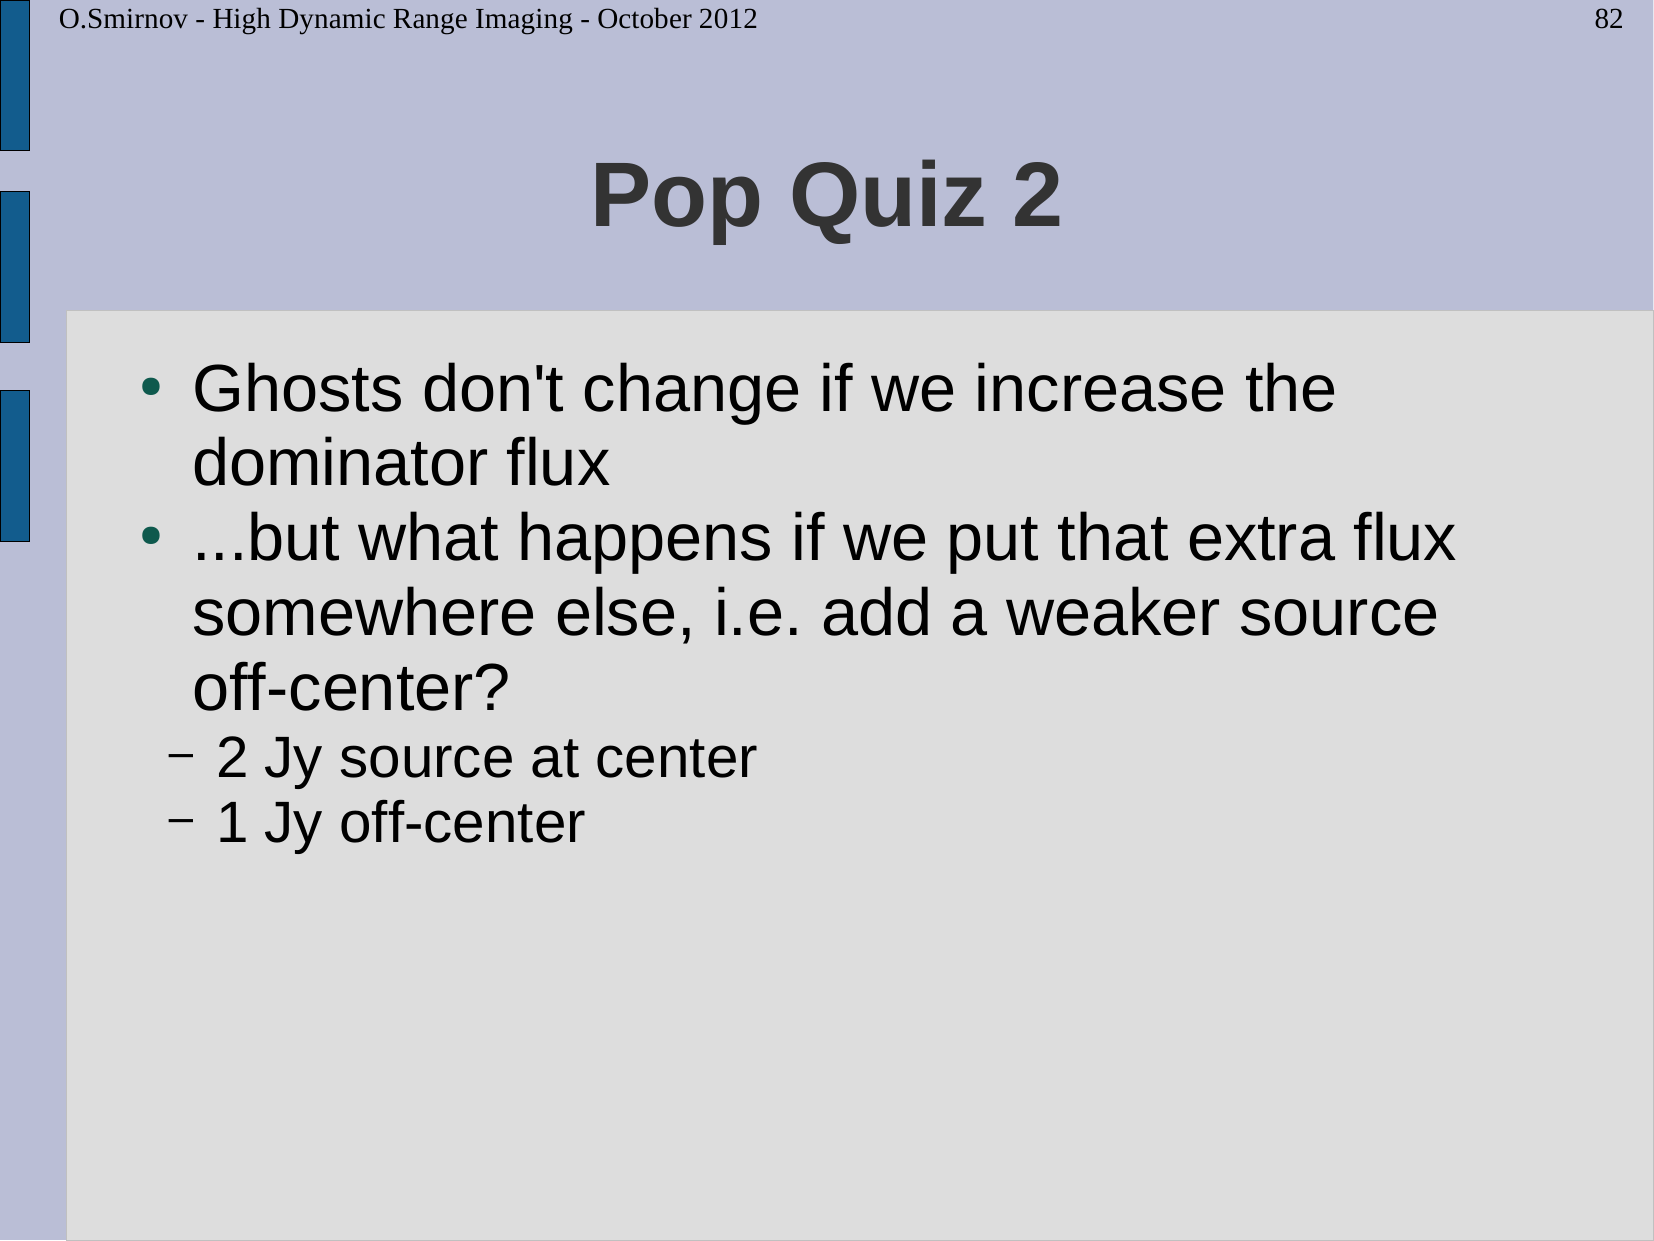

O.Smirnov - High Dynamic Range Imaging - October 2012
82
# Pop Quiz 2
Ghosts don't change if we increase the dominator flux
...but what happens if we put that extra flux somewhere else, i.e. add a weaker source off-center?
2 Jy source at center
1 Jy off-center